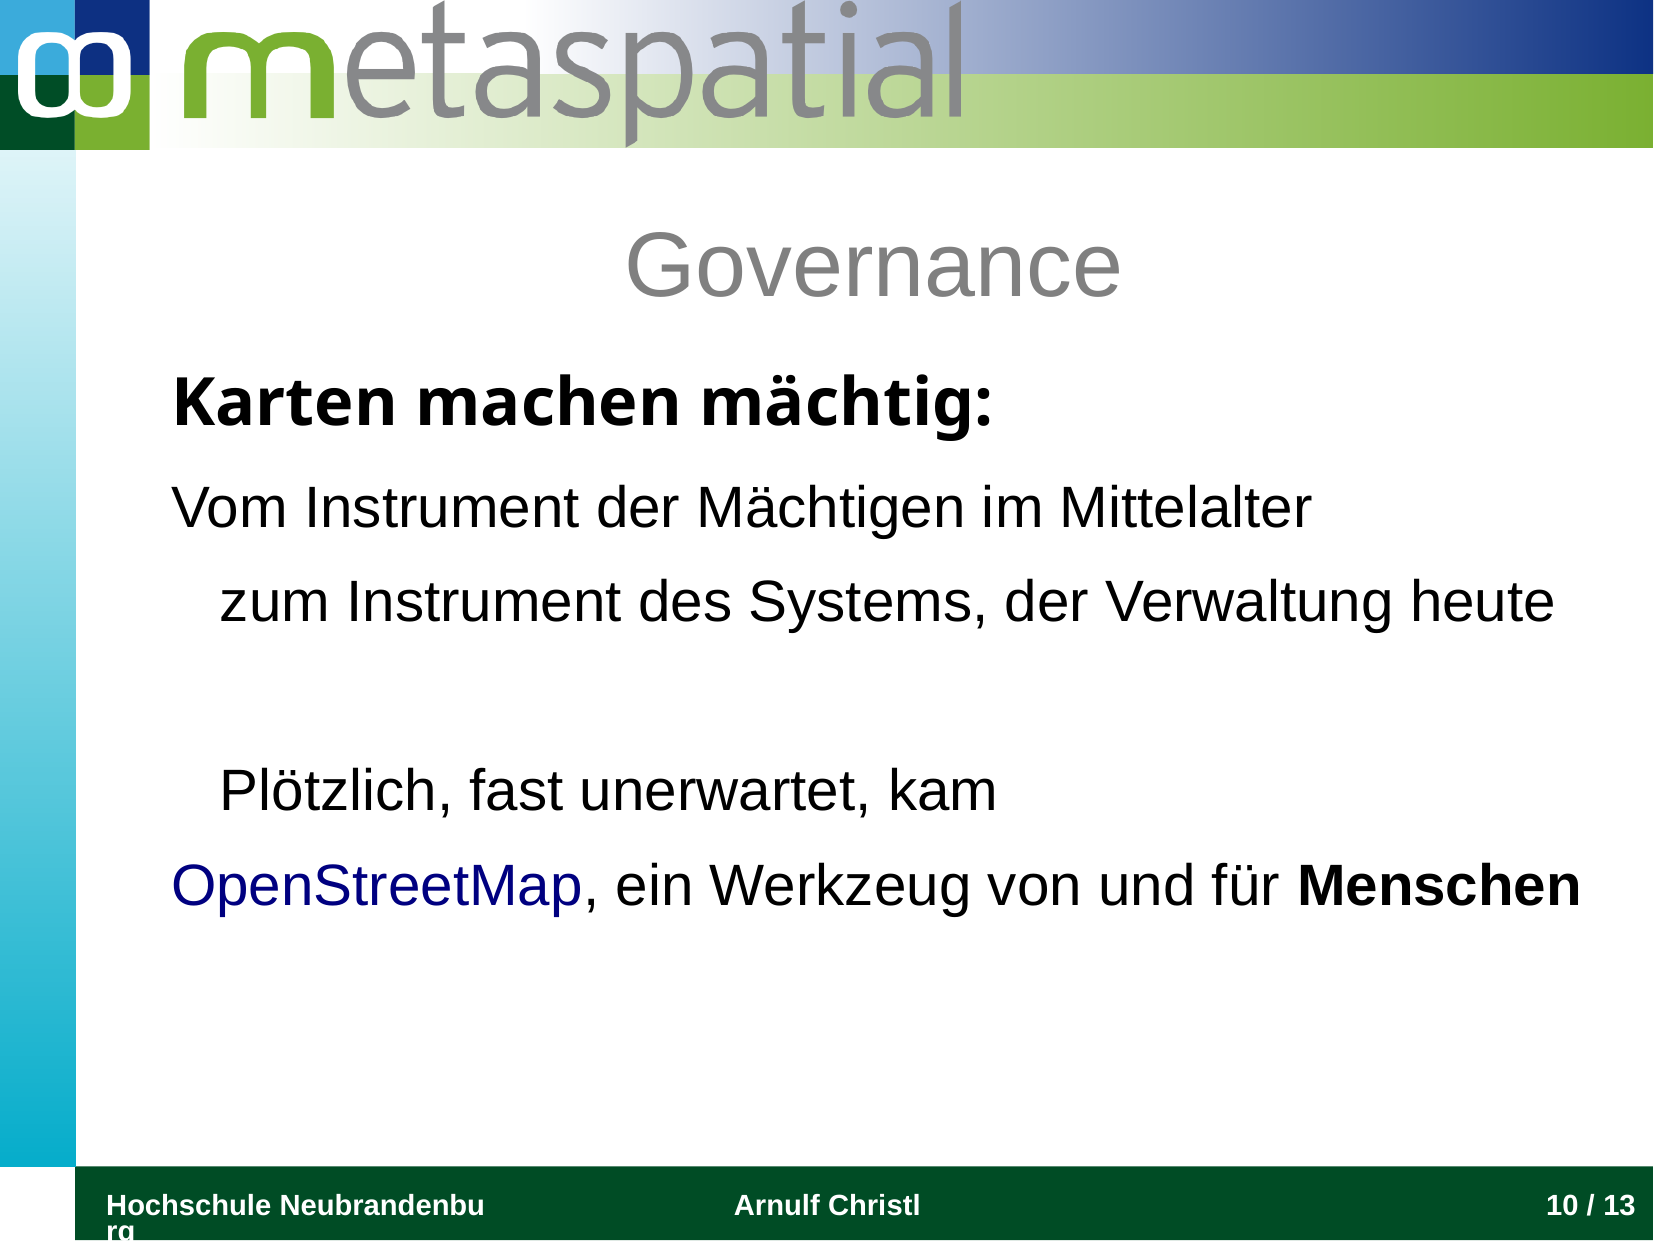

# Governance
Karten machen mächtig:
Vom Instrument der Mächtigen im Mittelalter
 zum Instrument des Systems, der Verwaltung heute
 Plötzlich, fast unerwartet, kam
OpenStreetMap, ein Werkzeug von und für Menschen
Hochschule Neubrandenburg
Arnulf Christl
10